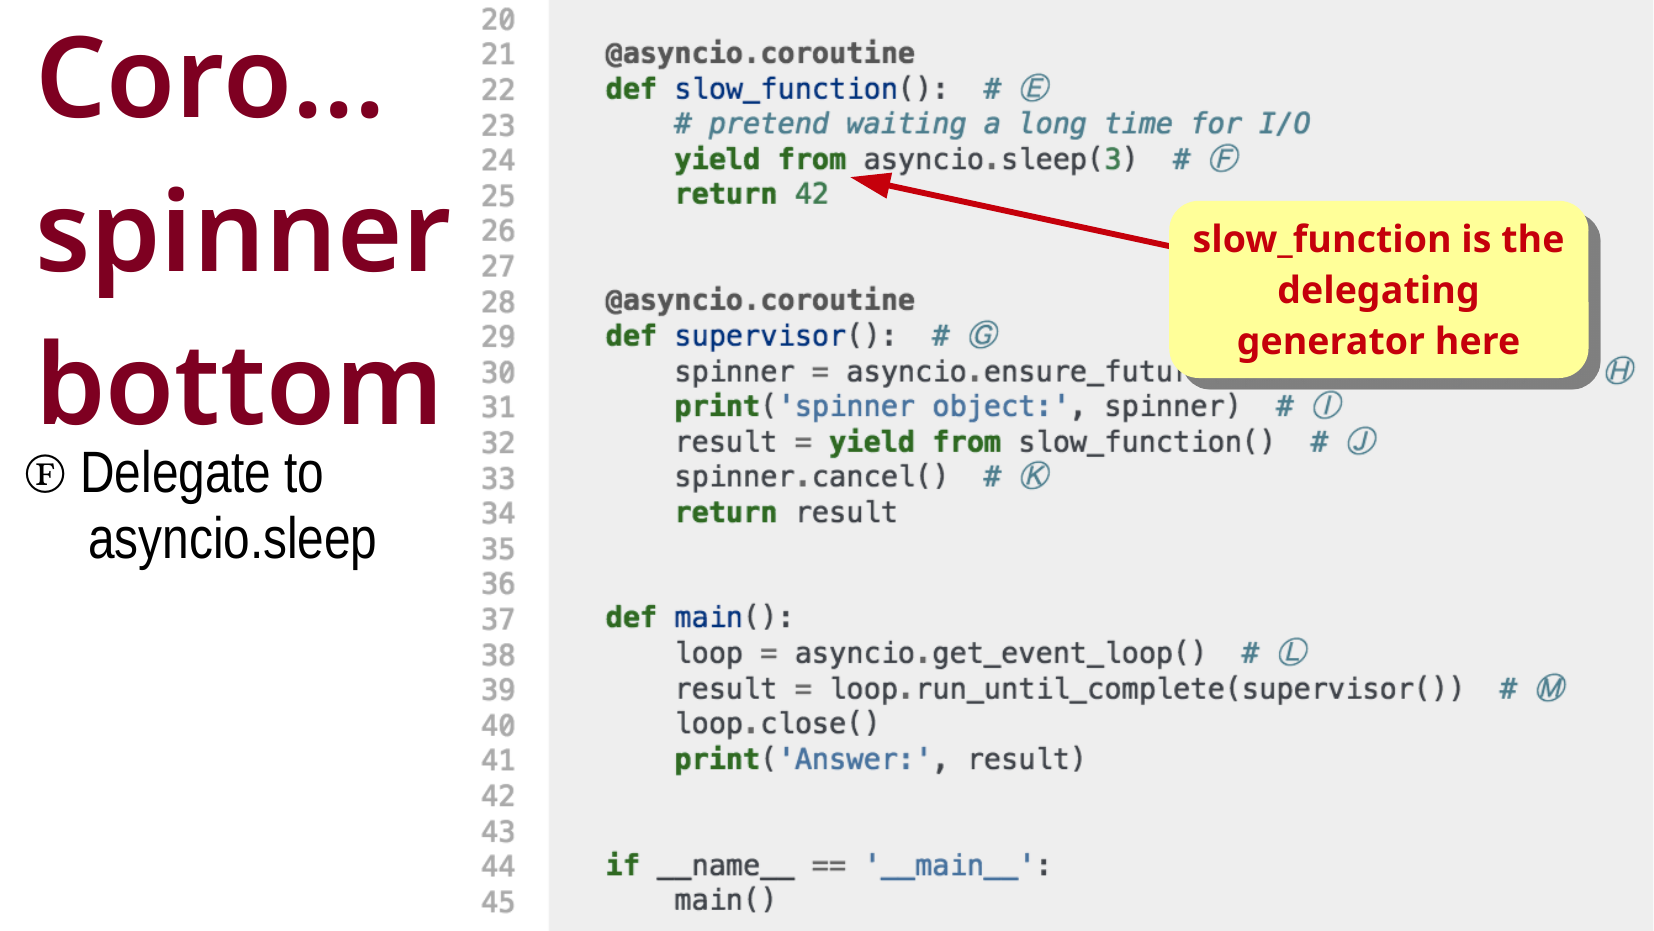

# Coro... spinner: bottom
sleep() and
I/O functions
release the GIL
slow_function is the delegating generator here
Ⓕ Delegate to asyncio.sleep